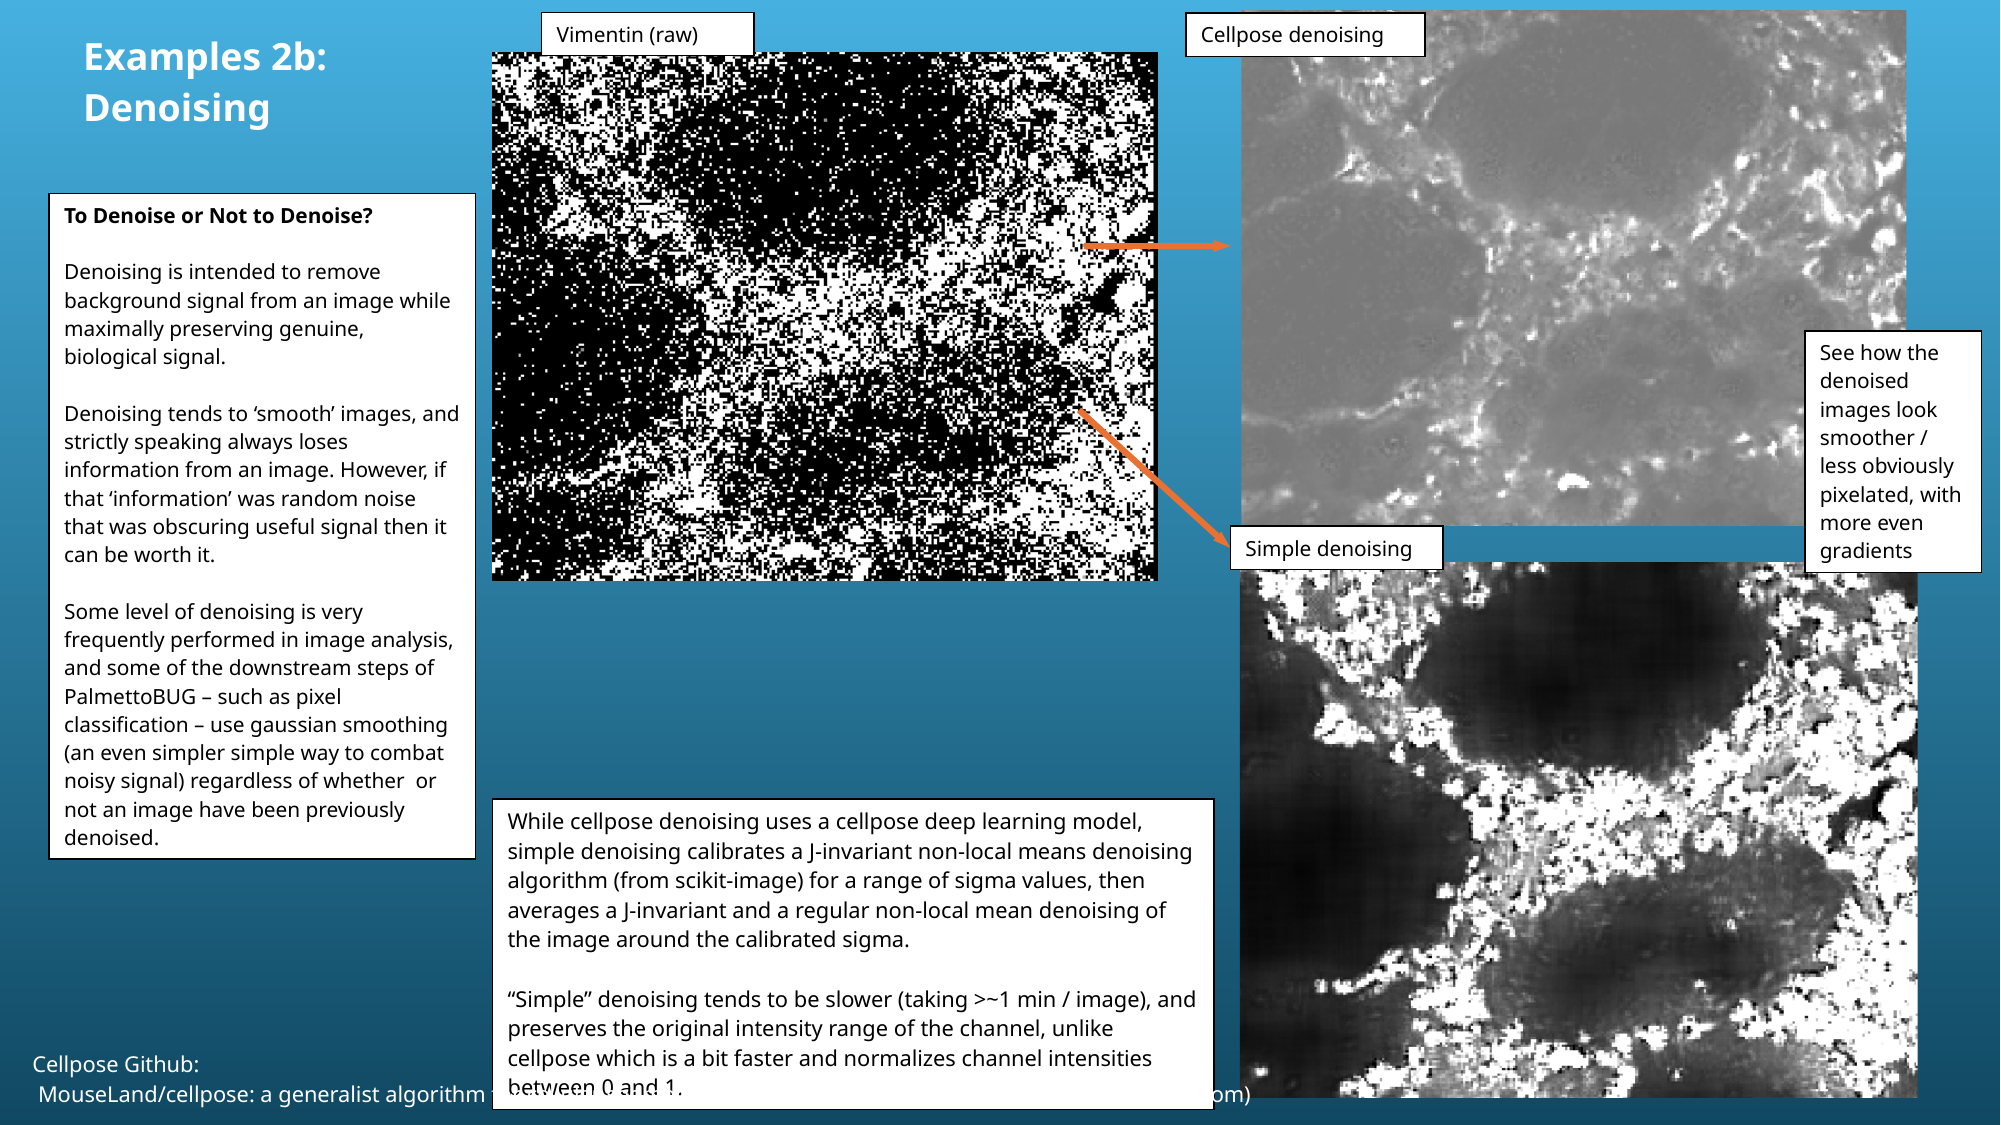

Vimentin (raw)
Cellpose denoising
Examples 2b:
Denoising
To Denoise or Not to Denoise?
Denoising is intended to remove background signal from an image while maximally preserving genuine, biological signal.
Denoising tends to ‘smooth’ images, and strictly speaking always loses information from an image. However, if that ‘information’ was random noise that was obscuring useful signal then it can be worth it.
Some level of denoising is very frequently performed in image analysis, and some of the downstream steps of PalmettoBUG – such as pixel classification – use gaussian smoothing (an even simpler simple way to combat noisy signal) regardless of whether or not an image have been previously denoised.
See how the denoised images look smoother / less obviously pixelated, with more even gradients
Simple denoising
While cellpose denoising uses a cellpose deep learning model, simple denoising calibrates a J-invariant non-local means denoising algorithm (from scikit-image) for a range of sigma values, then averages a J-invariant and a regular non-local mean denoising of the image around the calibrated sigma.
“Simple” denoising tends to be slower (taking >~1 min / image), and preserves the original intensity range of the channel, unlike cellpose which is a bit faster and normalizes channel intensities between 0 and 1.
Cellpose Github:
 MouseLand/cellpose: a generalist algorithm for cellular segmentation with human-in-the-loop capabilities (github.com)